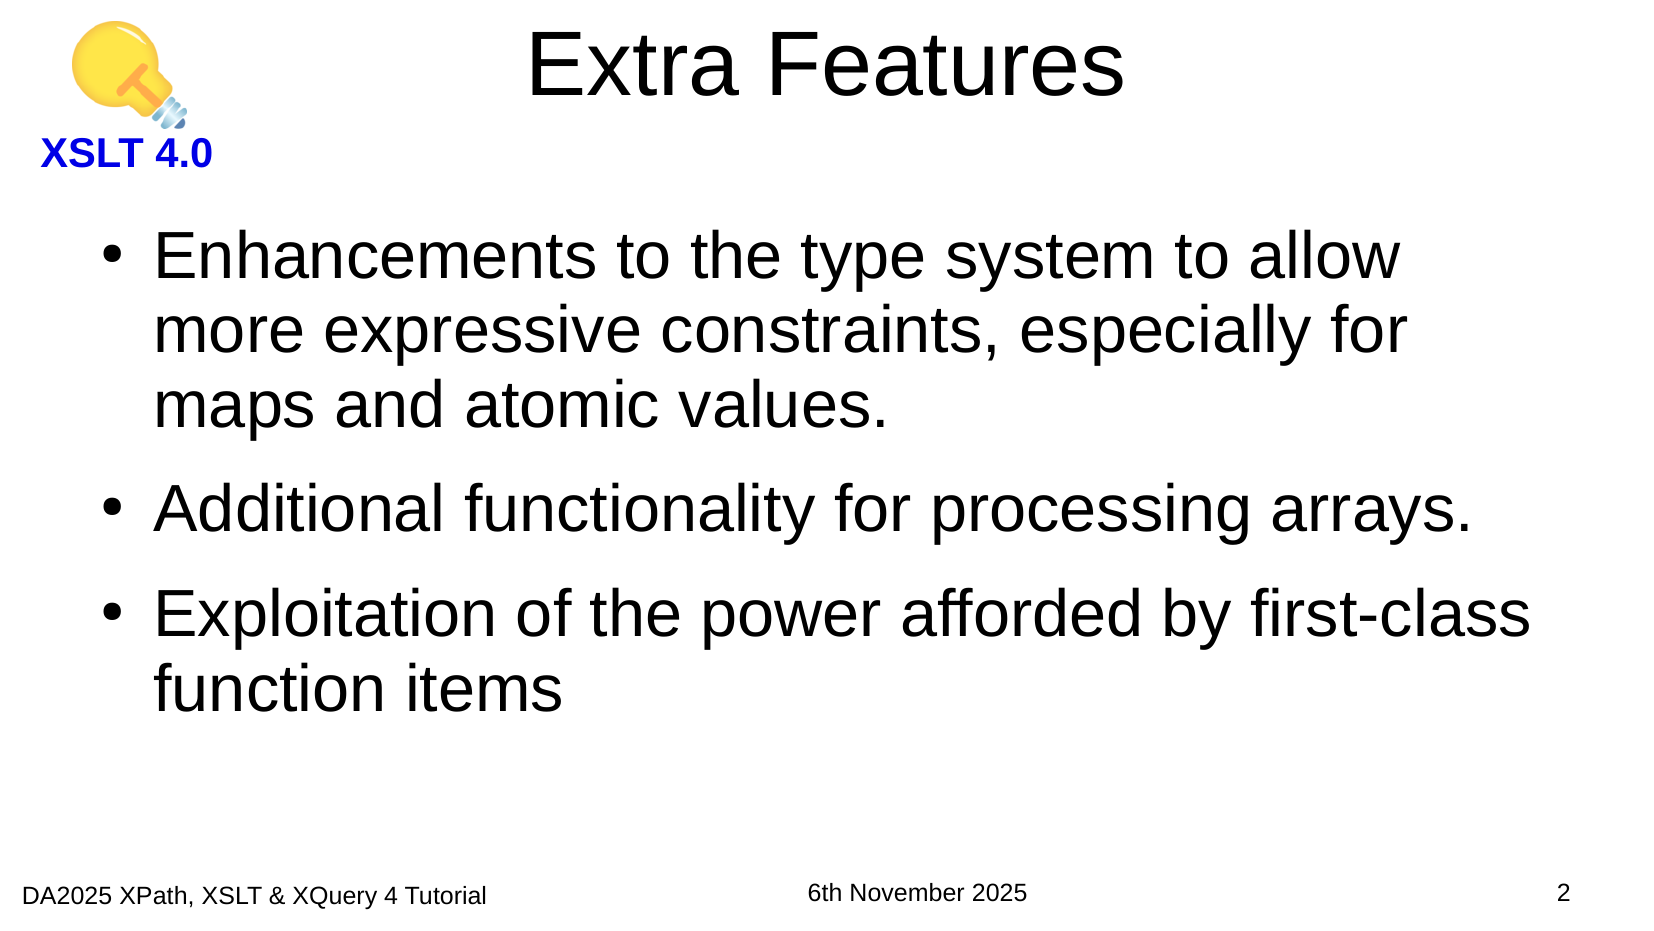

# Extra Features
Enhancements to the type system to allow more expressive constraints, especially for maps and atomic values.
Additional functionality for processing arrays.
Exploitation of the power afforded by first-class function items
2
6th November 2025
DA2025 XPath, XSLT & XQuery 4 Tutorial